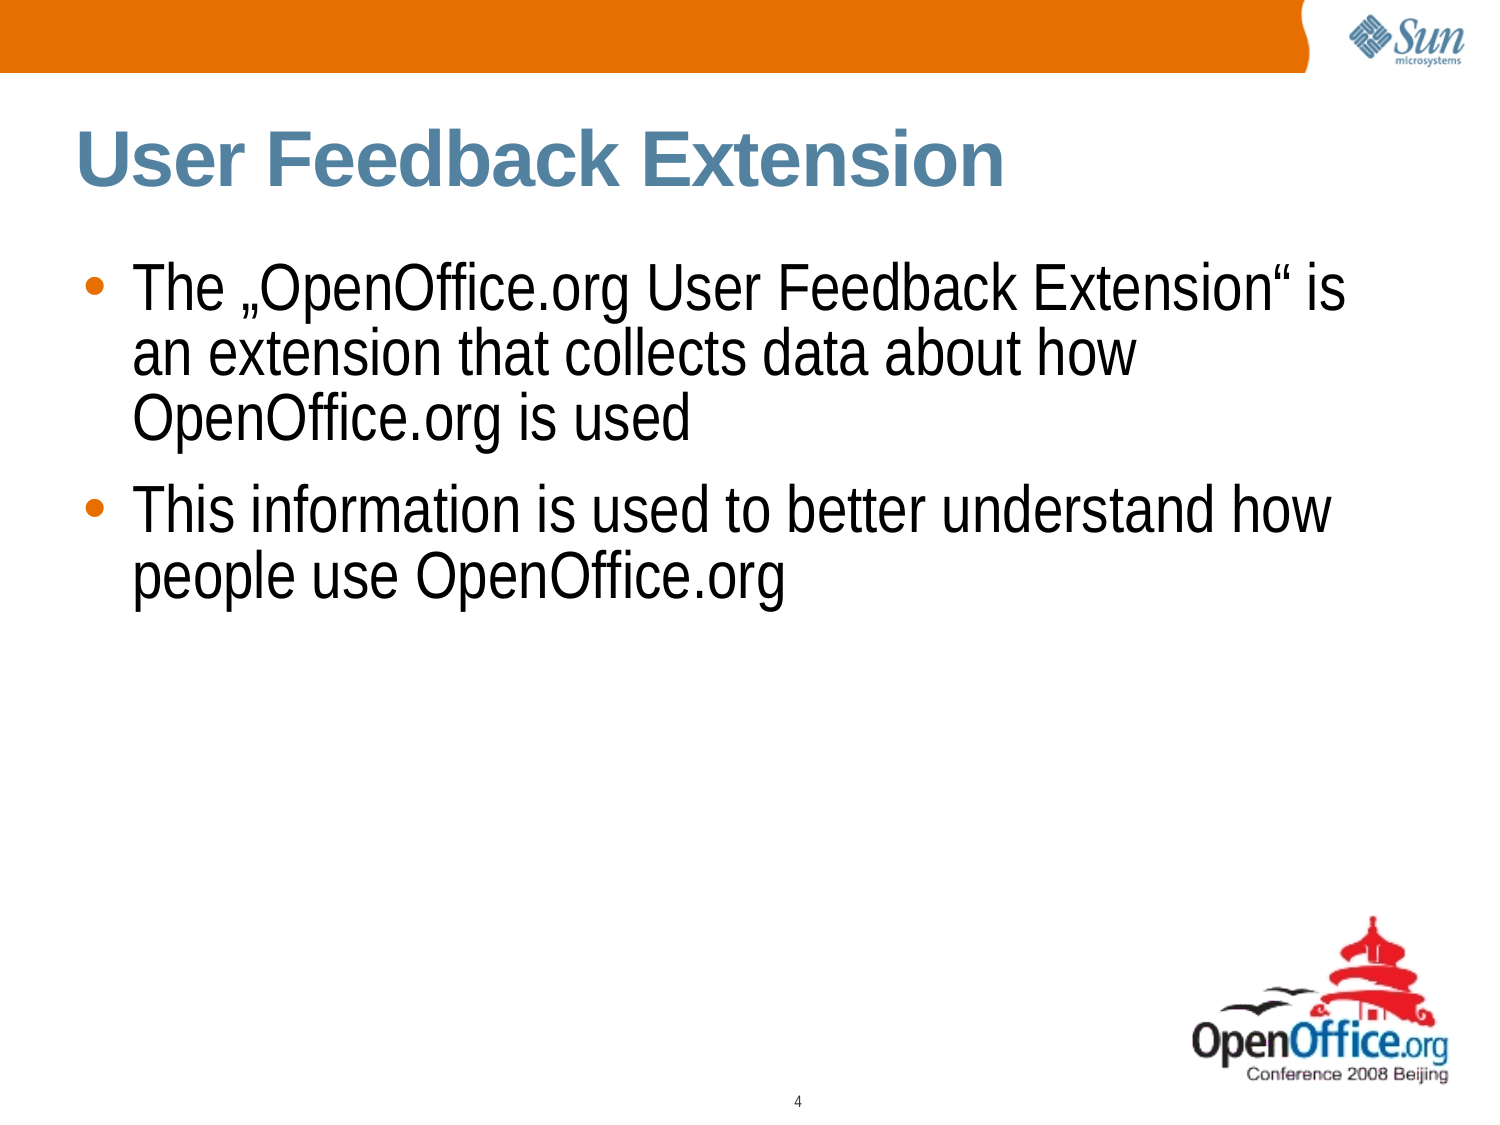

# User Feedback Extension
The „OpenOffice.org User Feedback Extension“ is an extension that collects data about how OpenOffice.org is used
This information is used to better understand how people use OpenOffice.org